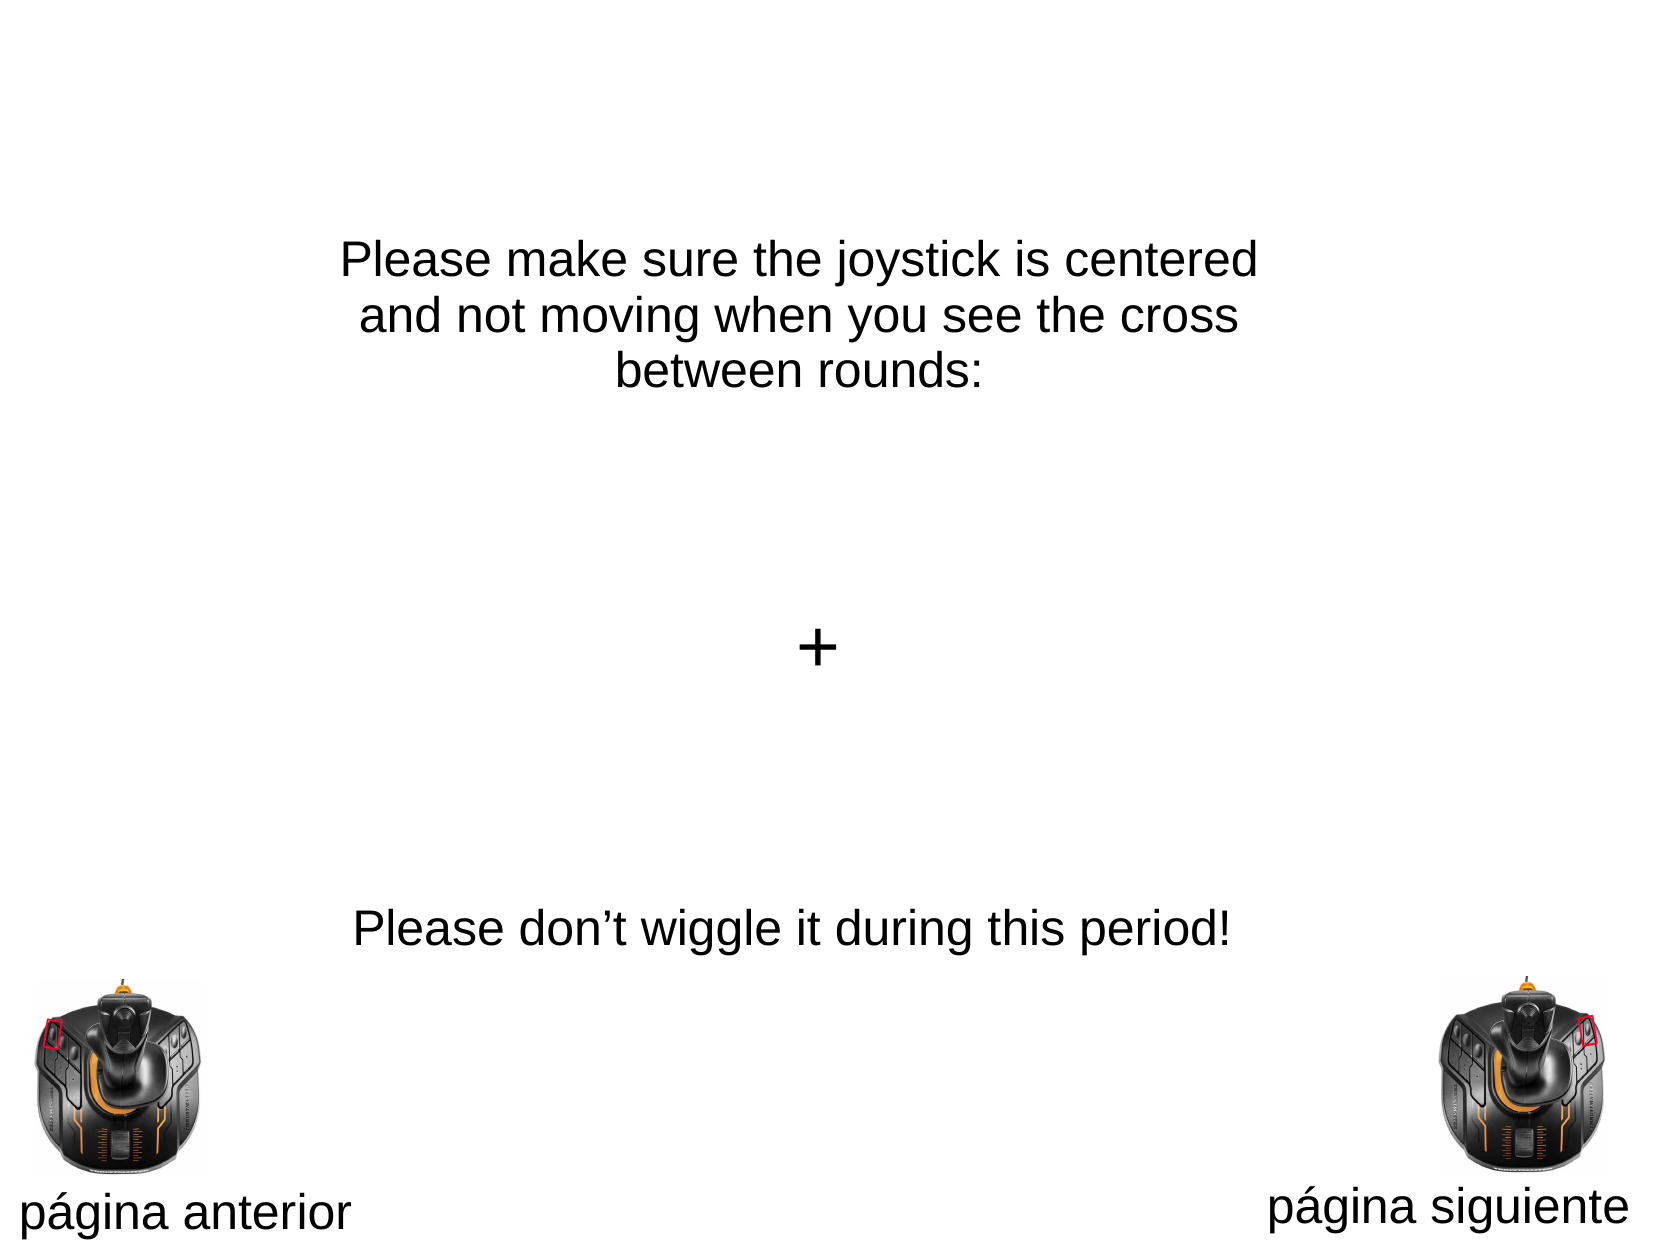

Please make sure the joystick is centered and not moving when you see the cross between rounds:
Please don’t wiggle it during this period!
				+
página siguiente
página anterior